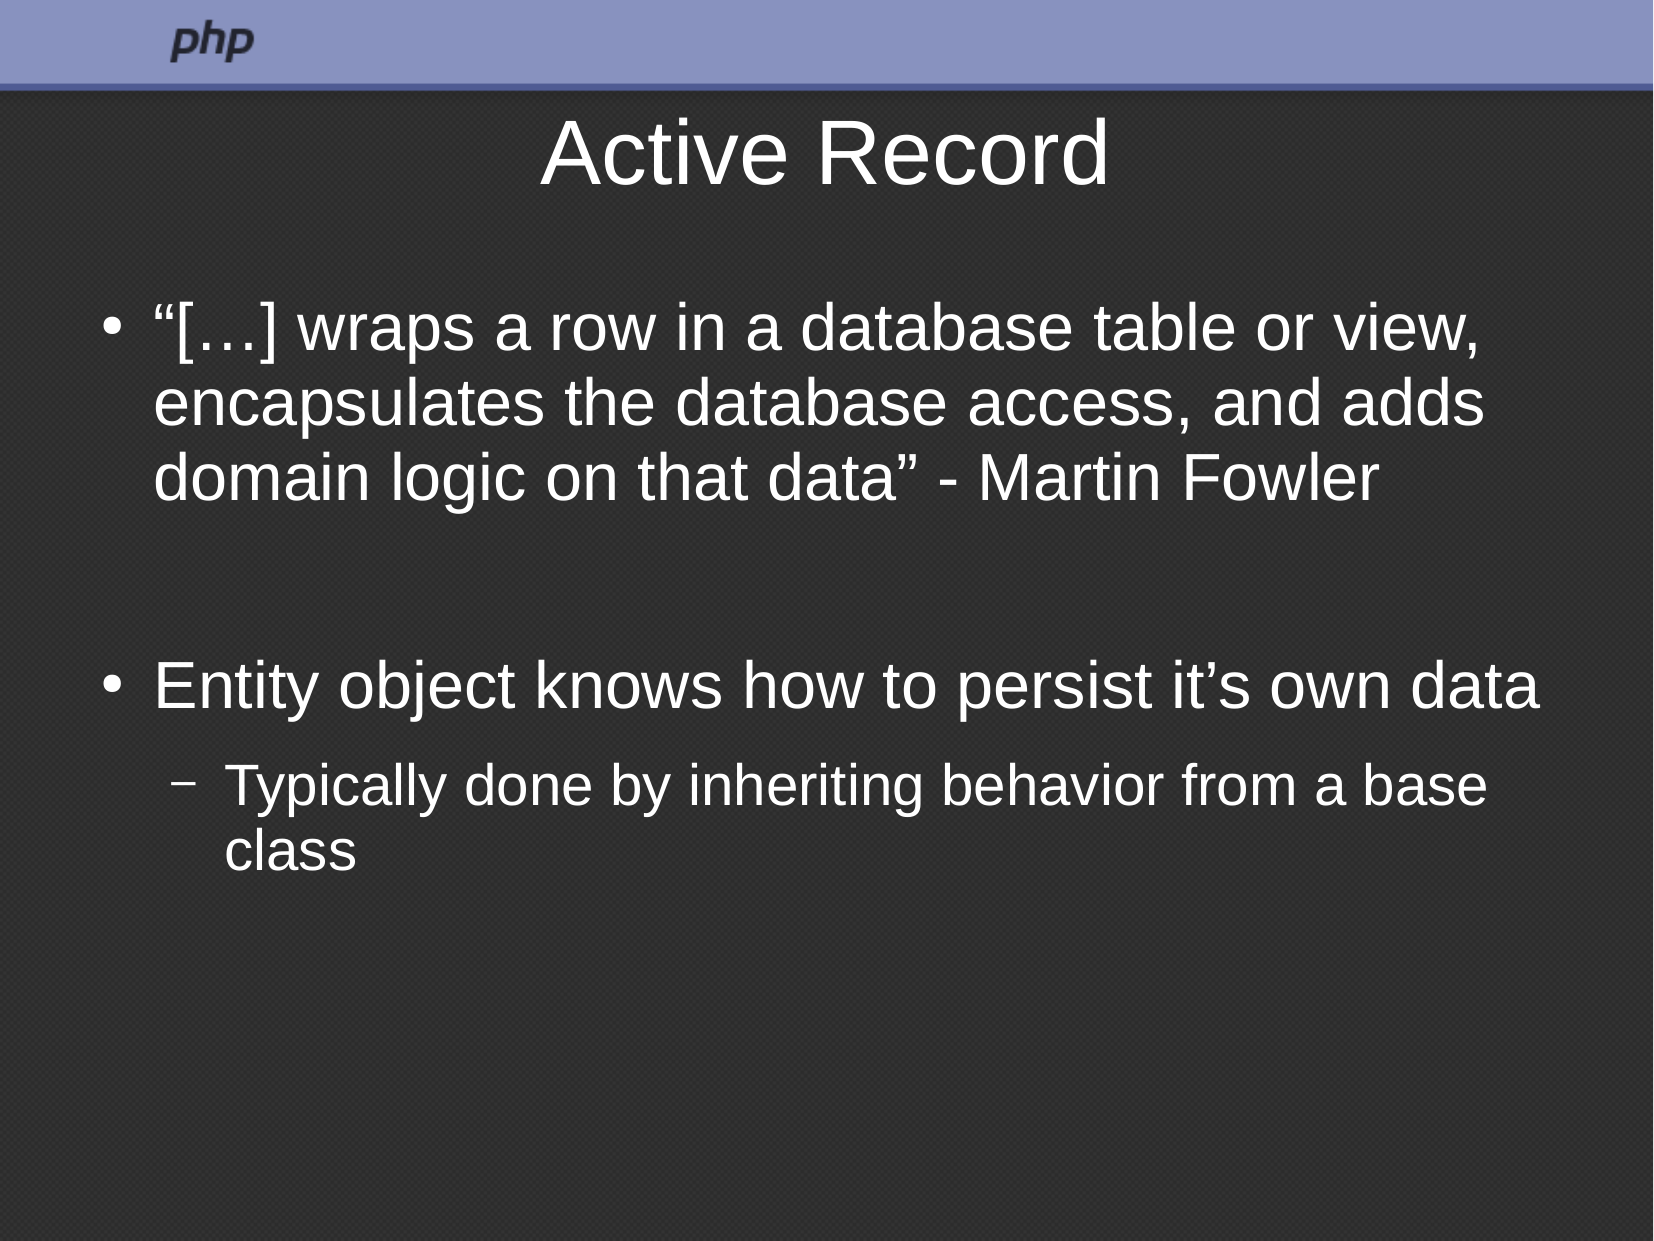

# Active Record
“[…] wraps a row in a database table or view, encapsulates the database access, and adds domain logic on that data” - Martin Fowler
Entity object knows how to persist it’s own data
Typically done by inheriting behavior from a base class